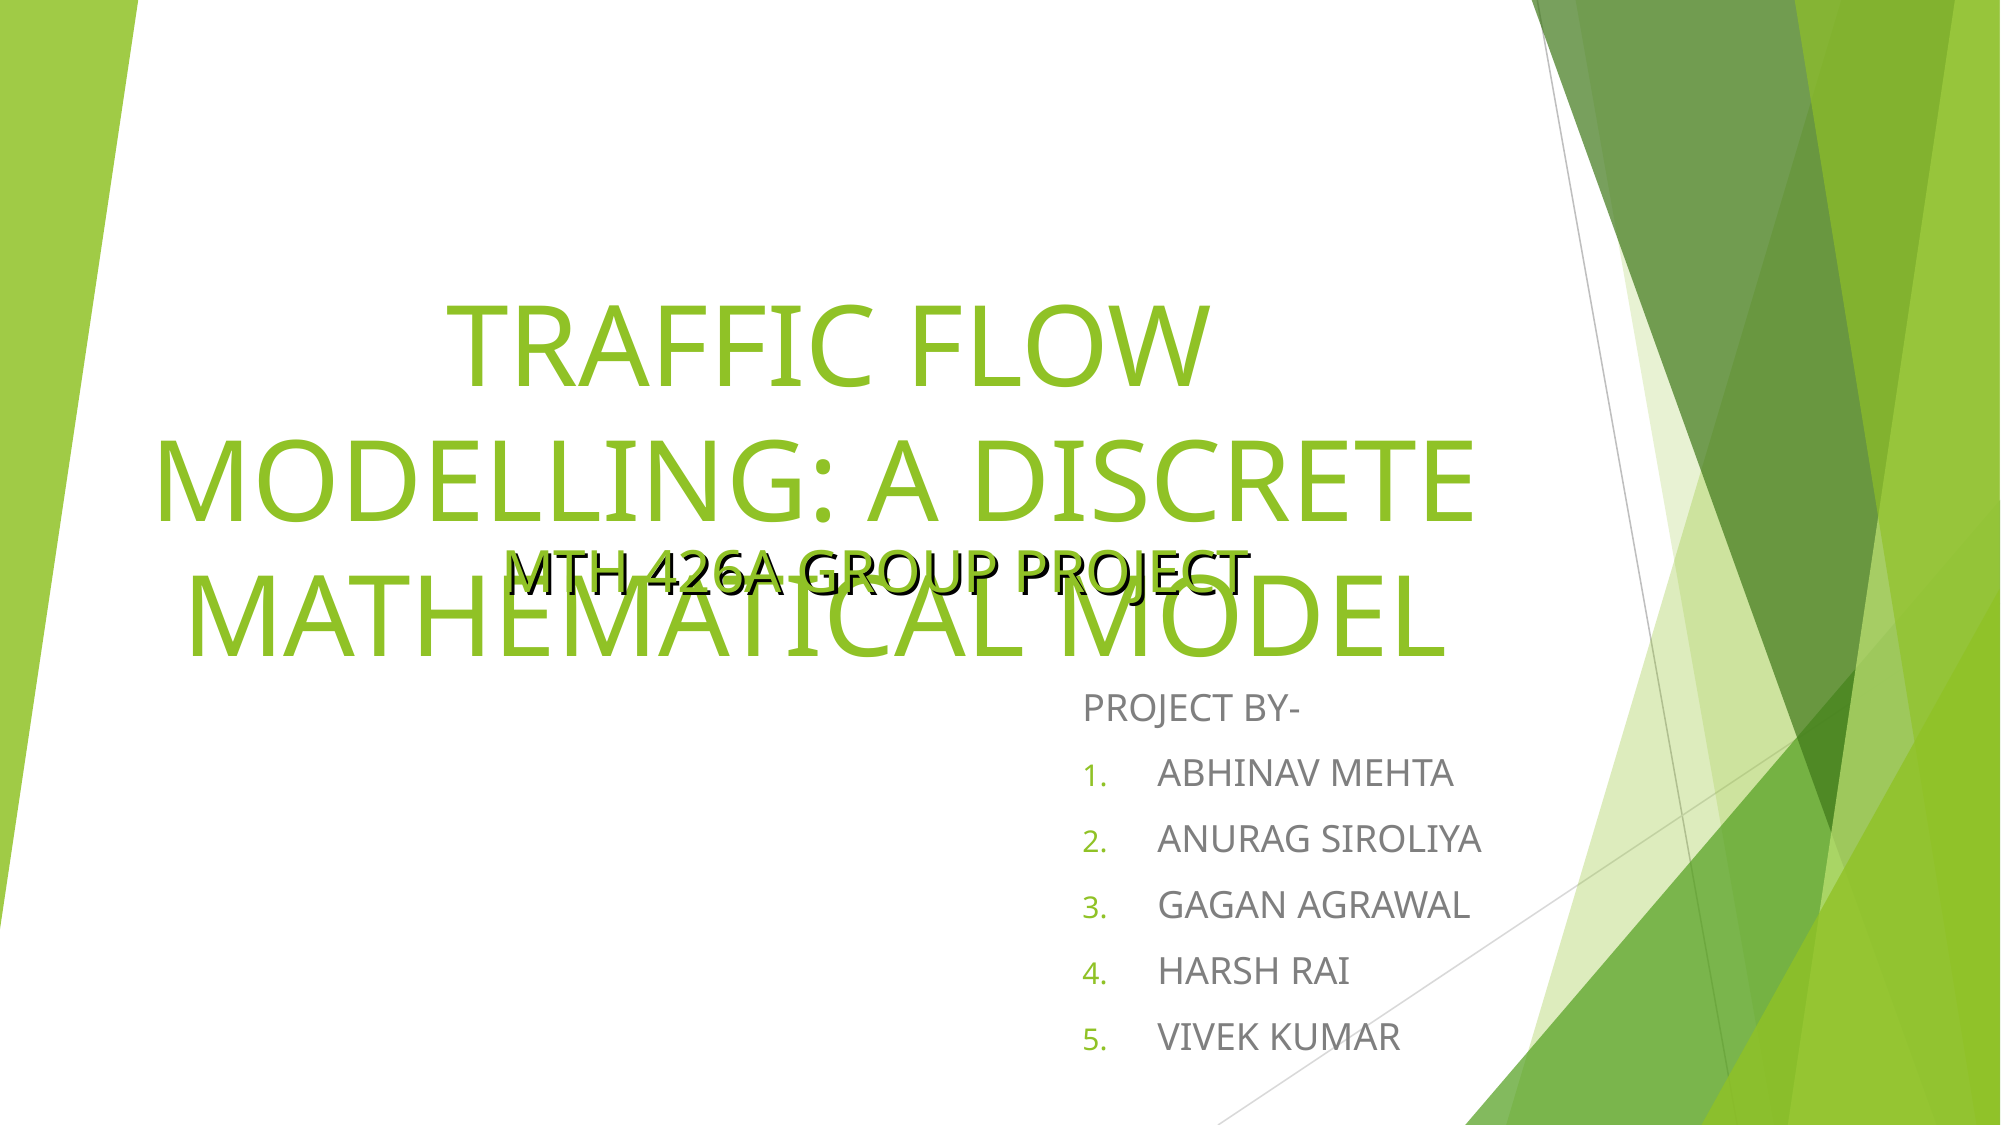

# TRAFFIC FLOW MODELLING: A DISCRETE MATHEMATICAL MODEL
MTH 426A GROUP PROJECT
PROJECT BY-
ABHINAV MEHTA
ANURAG SIROLIYA
GAGAN AGRAWAL
HARSH RAI
VIVEK KUMAR